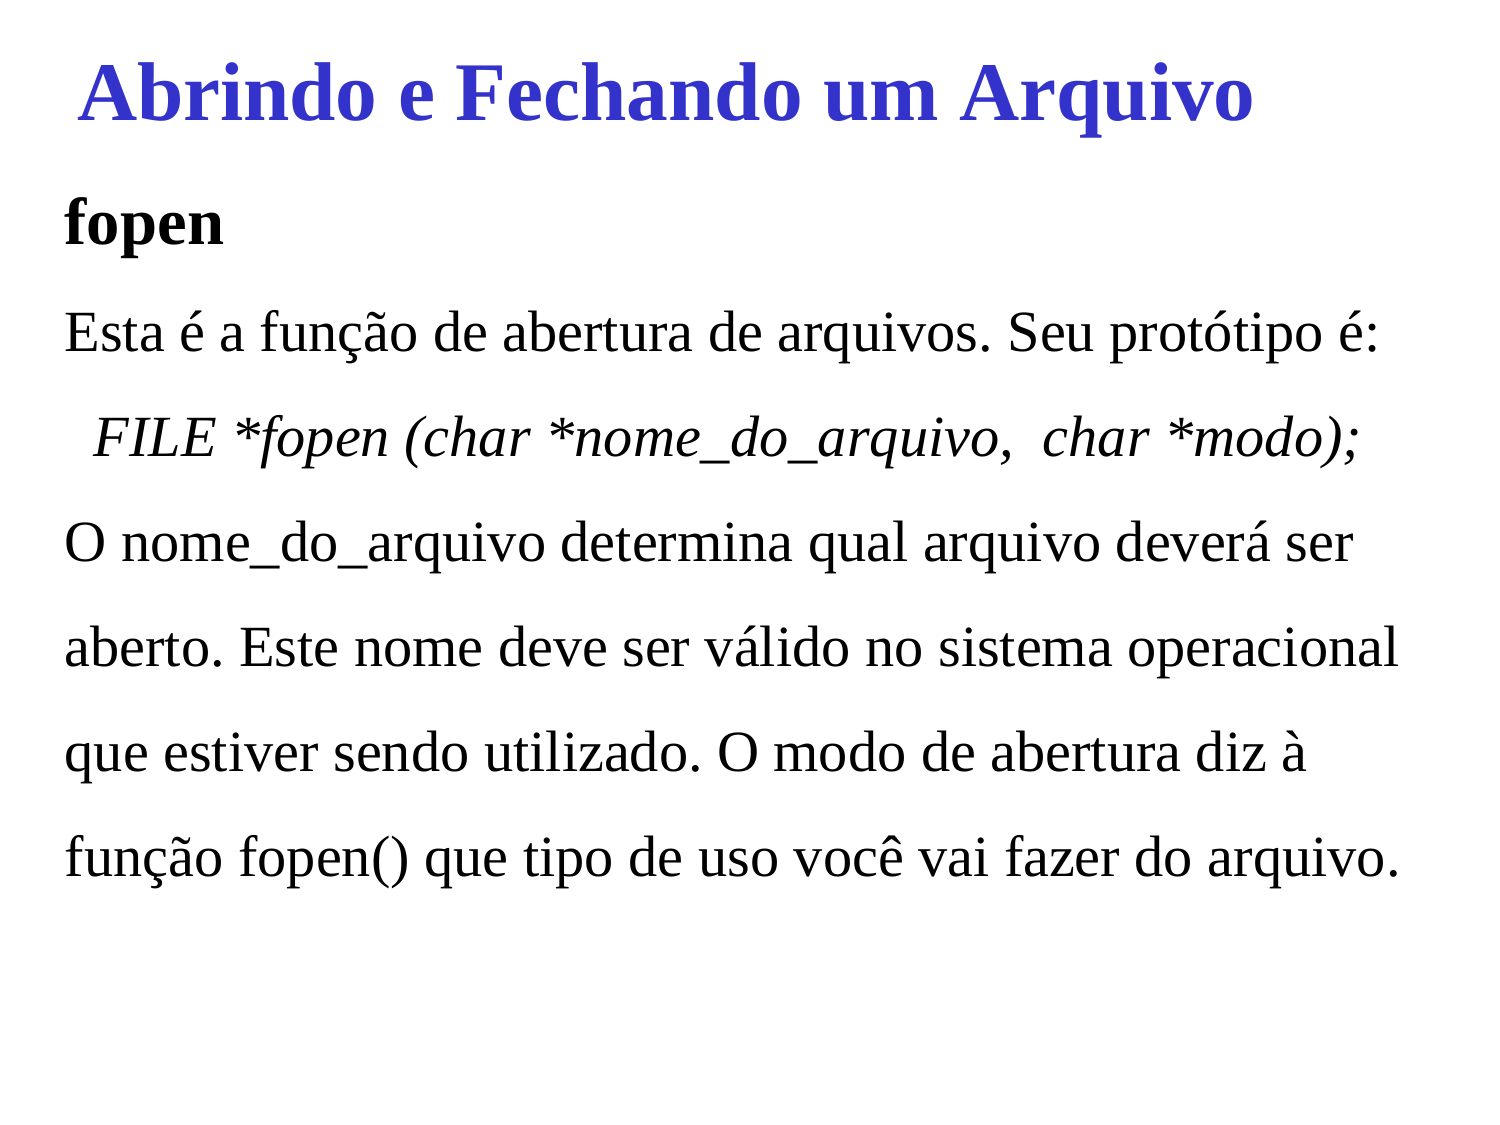

Abrindo e Fechando um Arquivo
fopen
Esta é a função de abertura de arquivos. Seu protótipo é:
 FILE *fopen (char *nome_do_arquivo, char *modo);
O nome_do_arquivo determina qual arquivo deverá ser
aberto. Este nome deve ser válido no sistema operacional
que estiver sendo utilizado. O modo de abertura diz à
função fopen() que tipo de uso você vai fazer do arquivo.